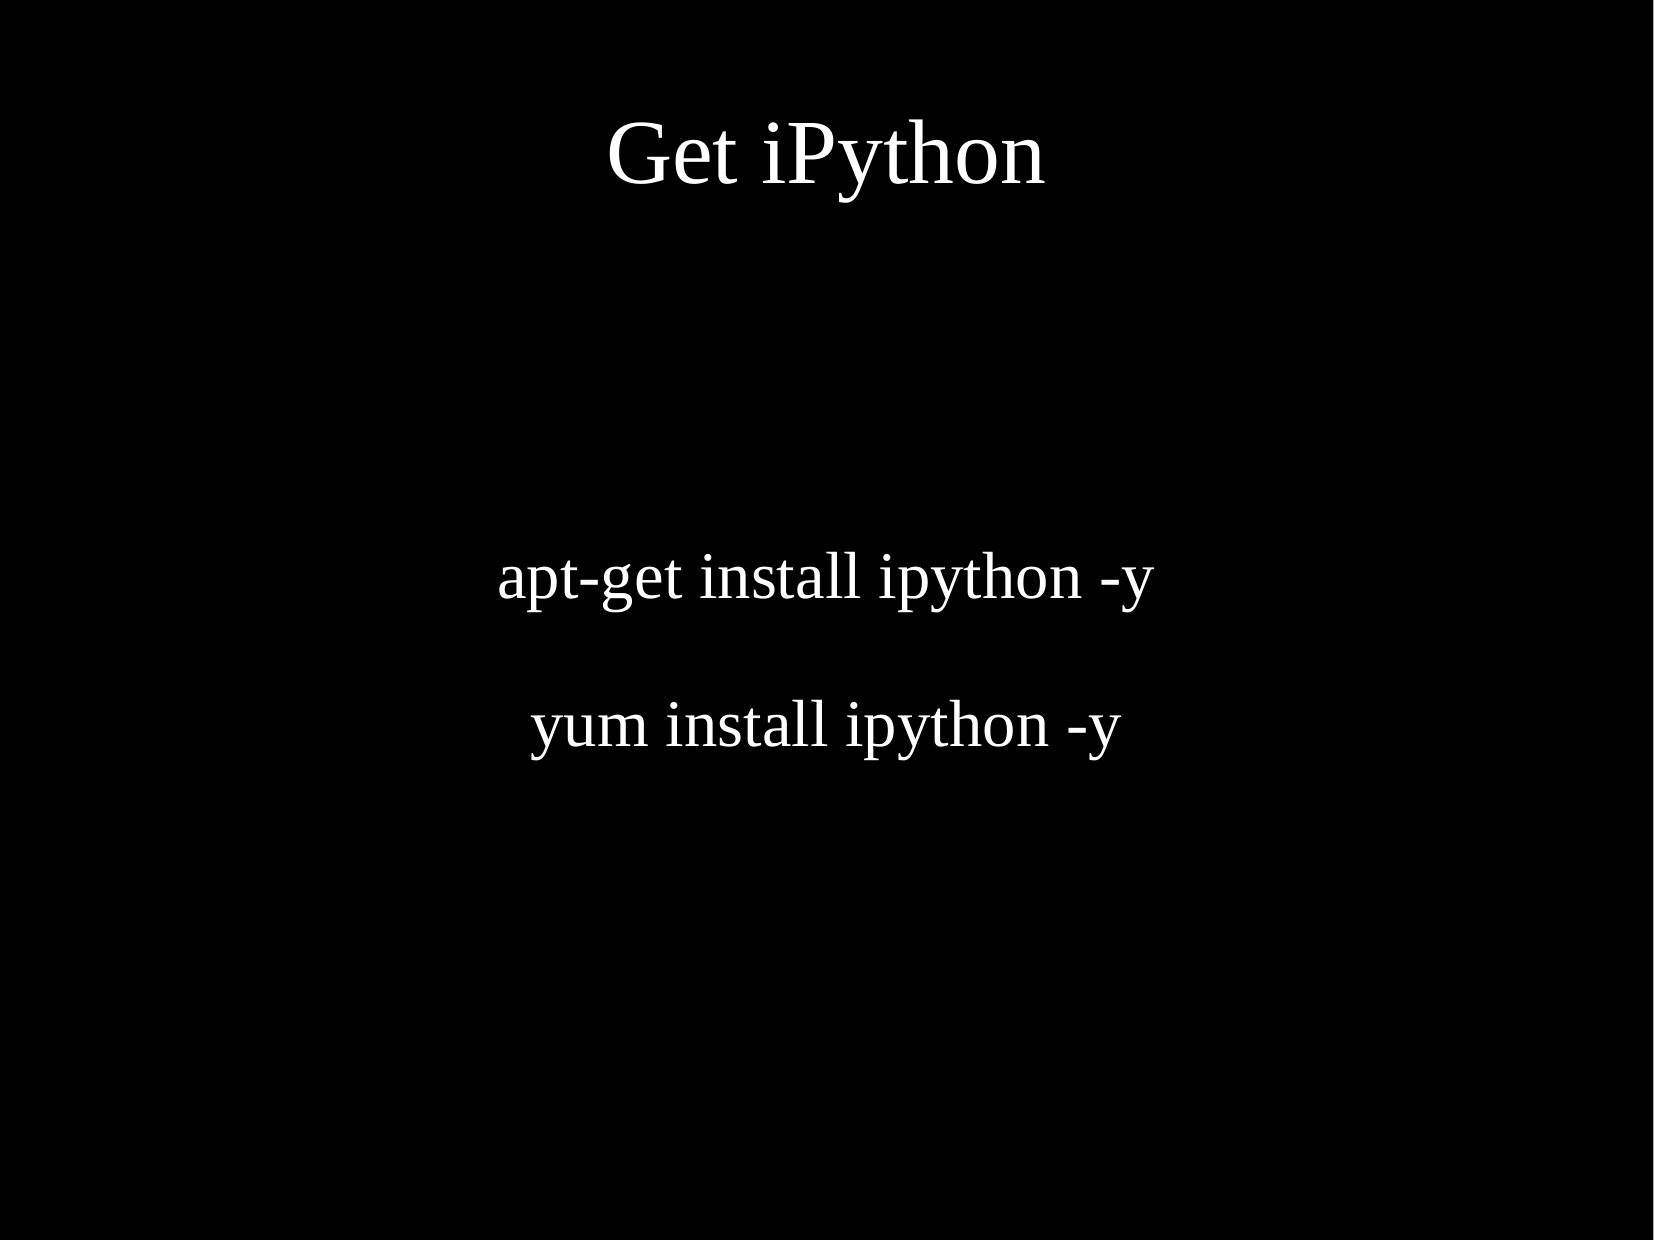

# Get iPython
apt-get install ipython -y
yum install ipython -y